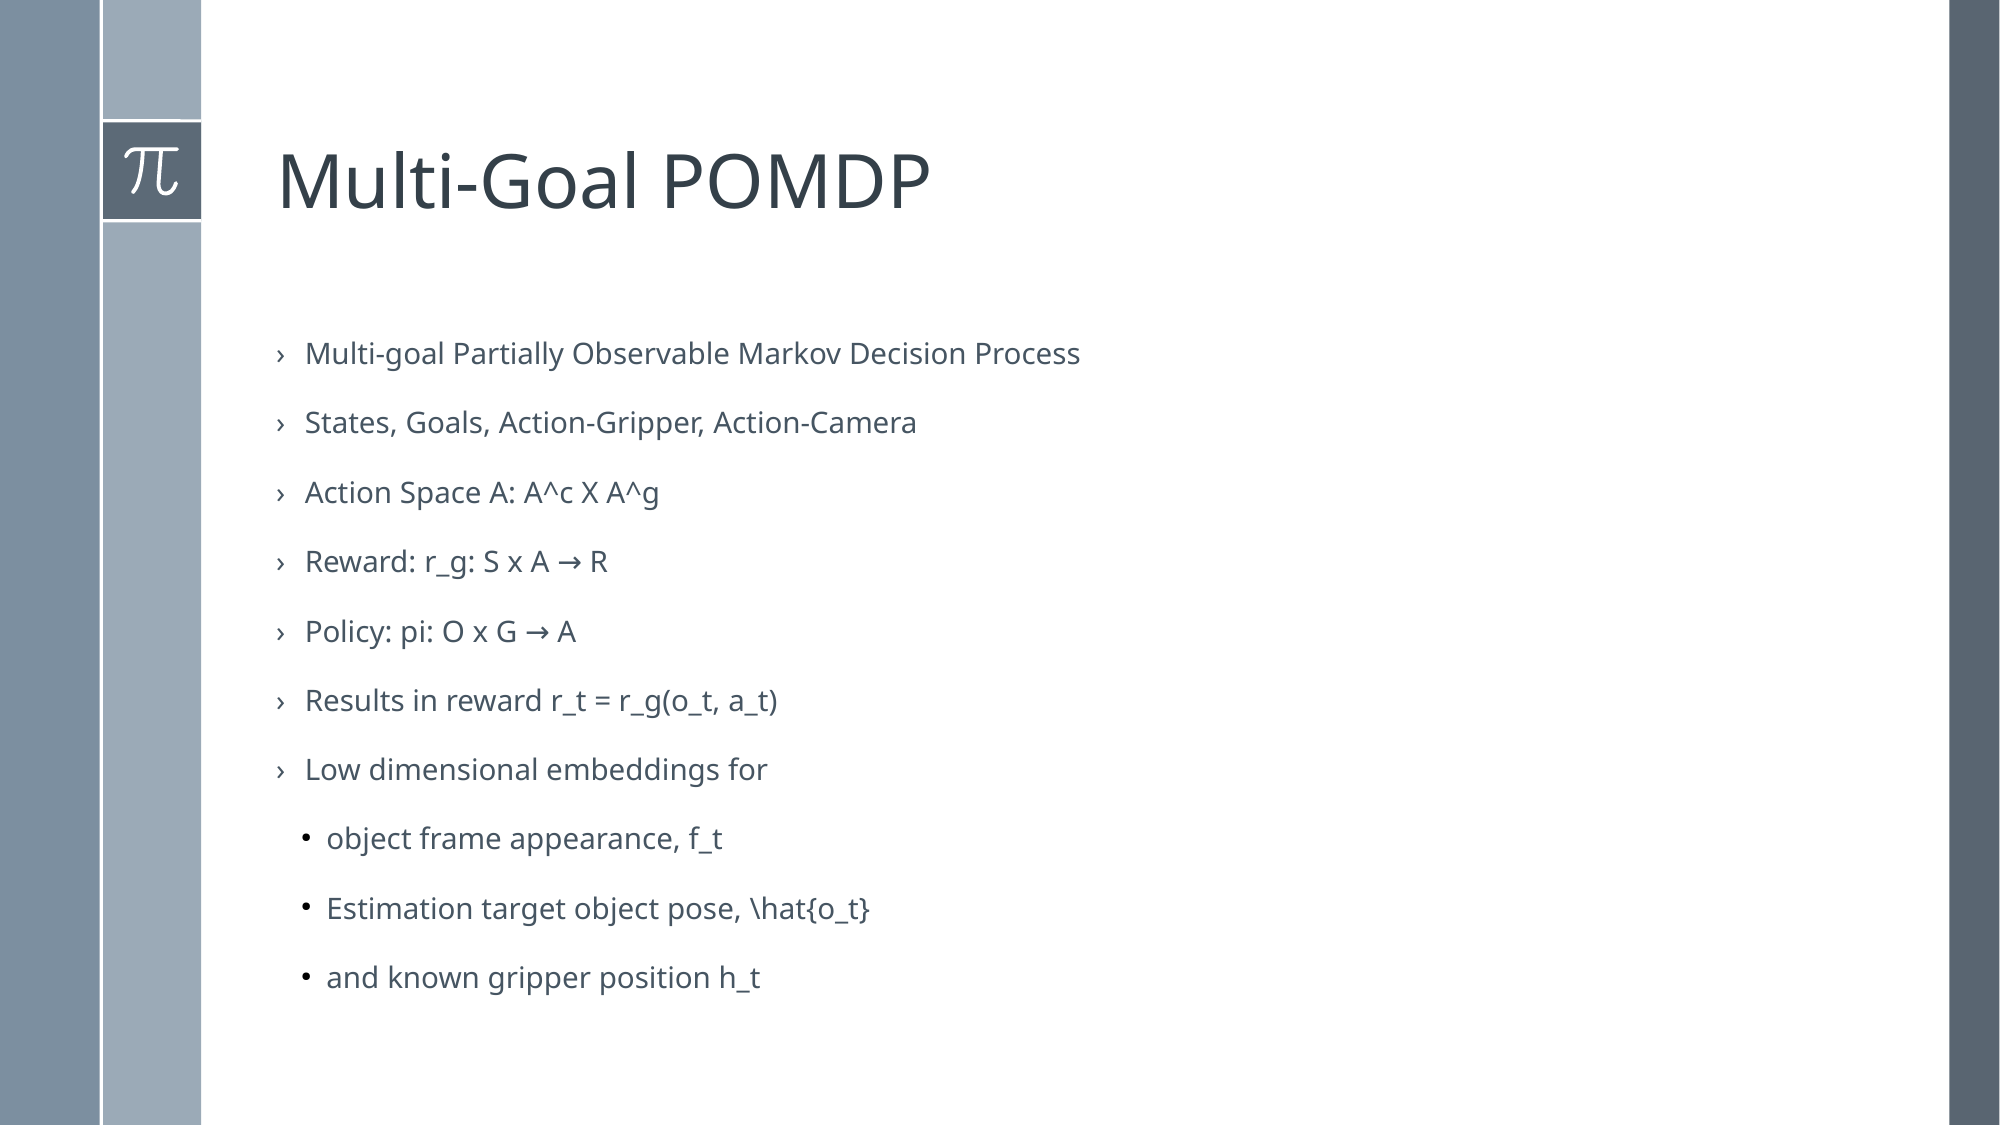

Multi-Goal POMDP
Multi-goal Partially Observable Markov Decision Process
States, Goals, Action-Gripper, Action-Camera
Action Space A: A^c X A^g
Reward: r_g: S x A → R
Policy: pi: O x G → A
Results in reward r_t = r_g(o_t, a_t)
Low dimensional embeddings for
object frame appearance, f_t
Estimation target object pose, \hat{o_t}
and known gripper position h_t